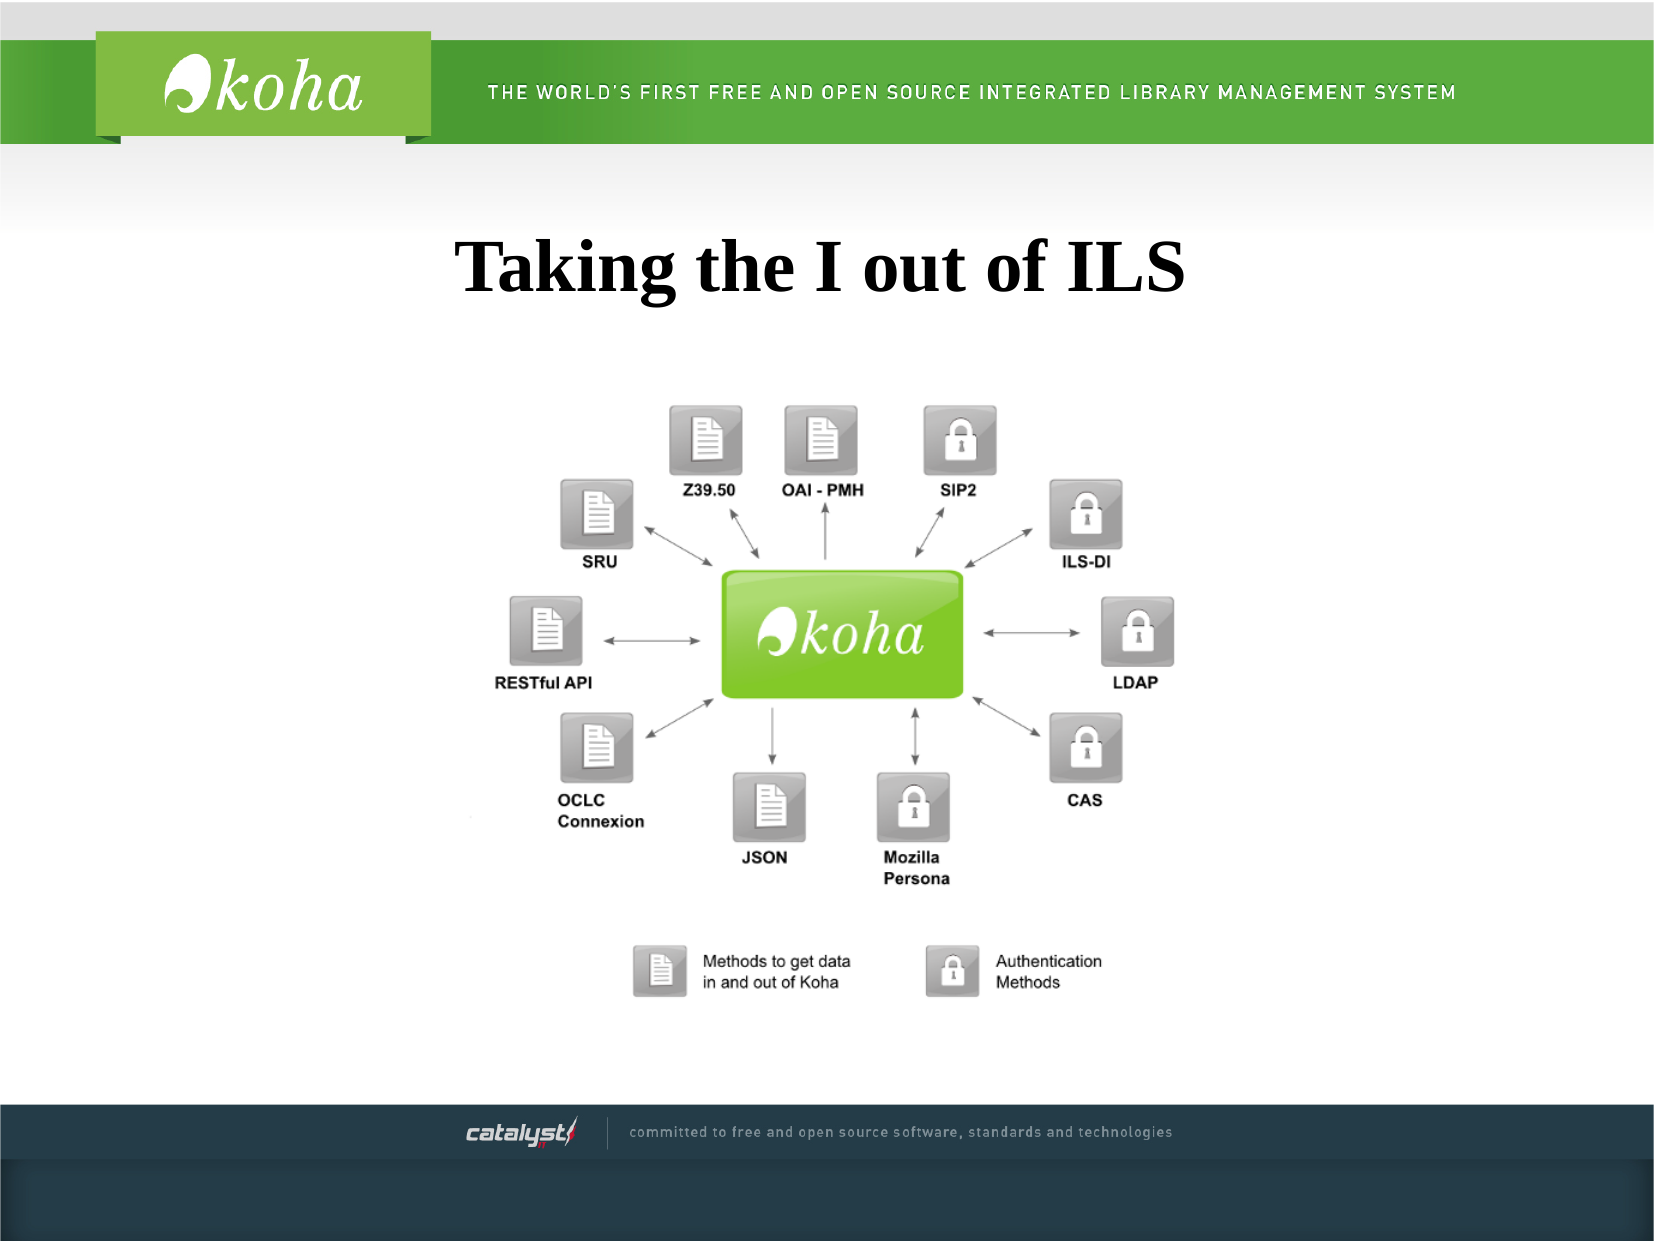

# Taking the I out of ILS